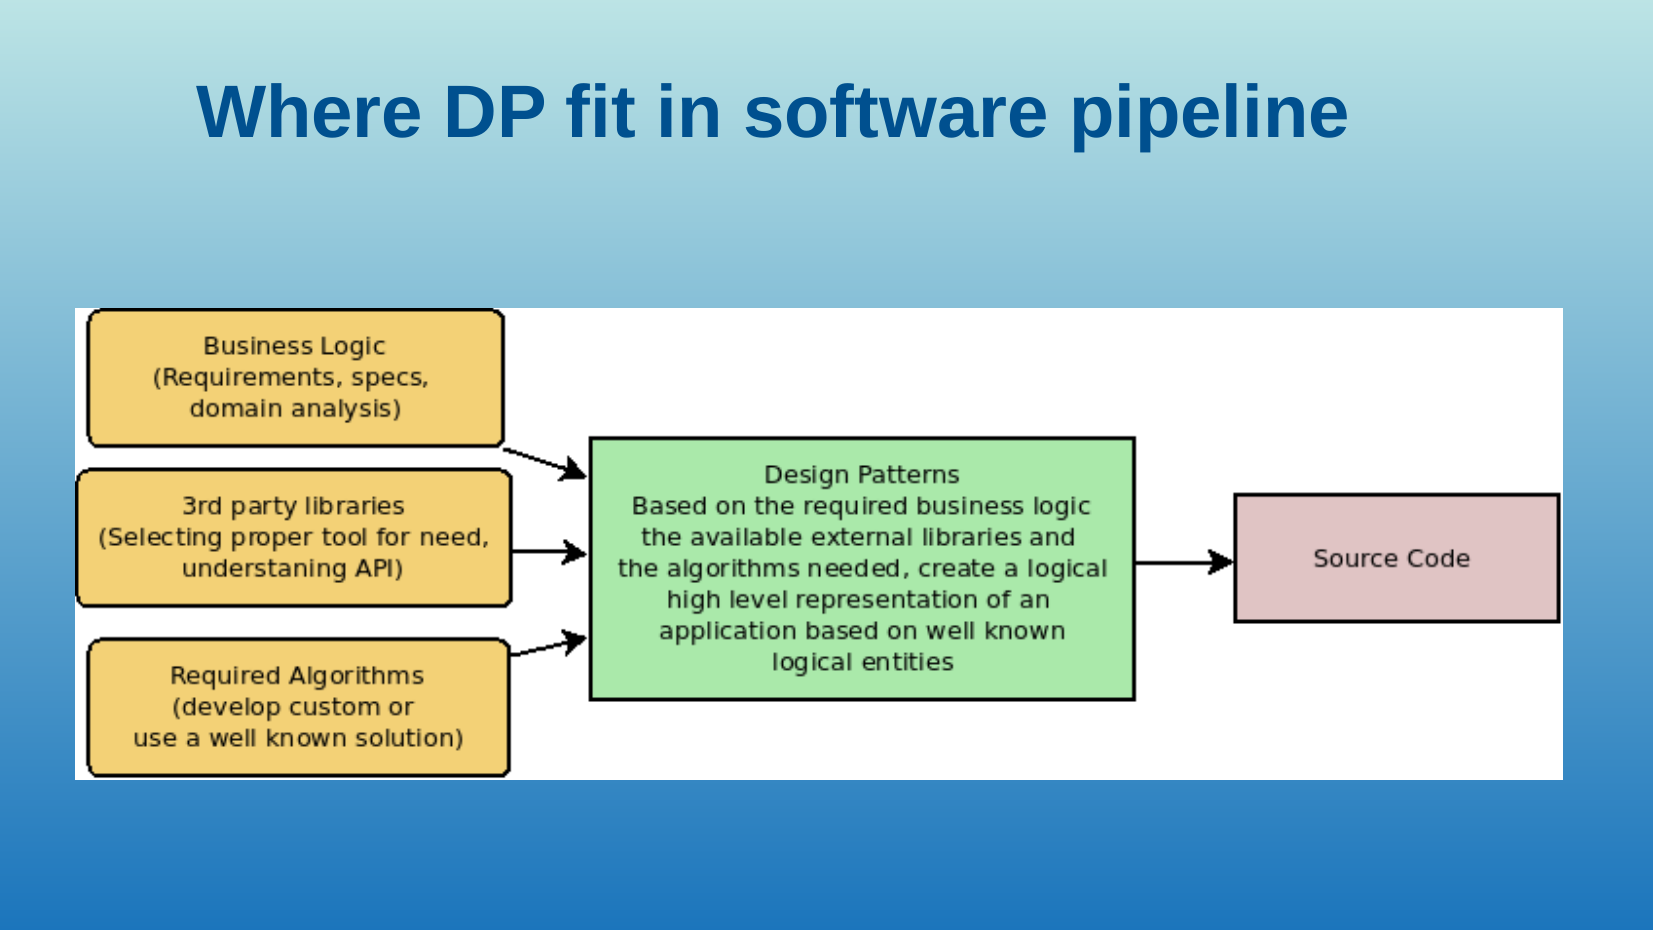

# Where DP fit in software pipeline